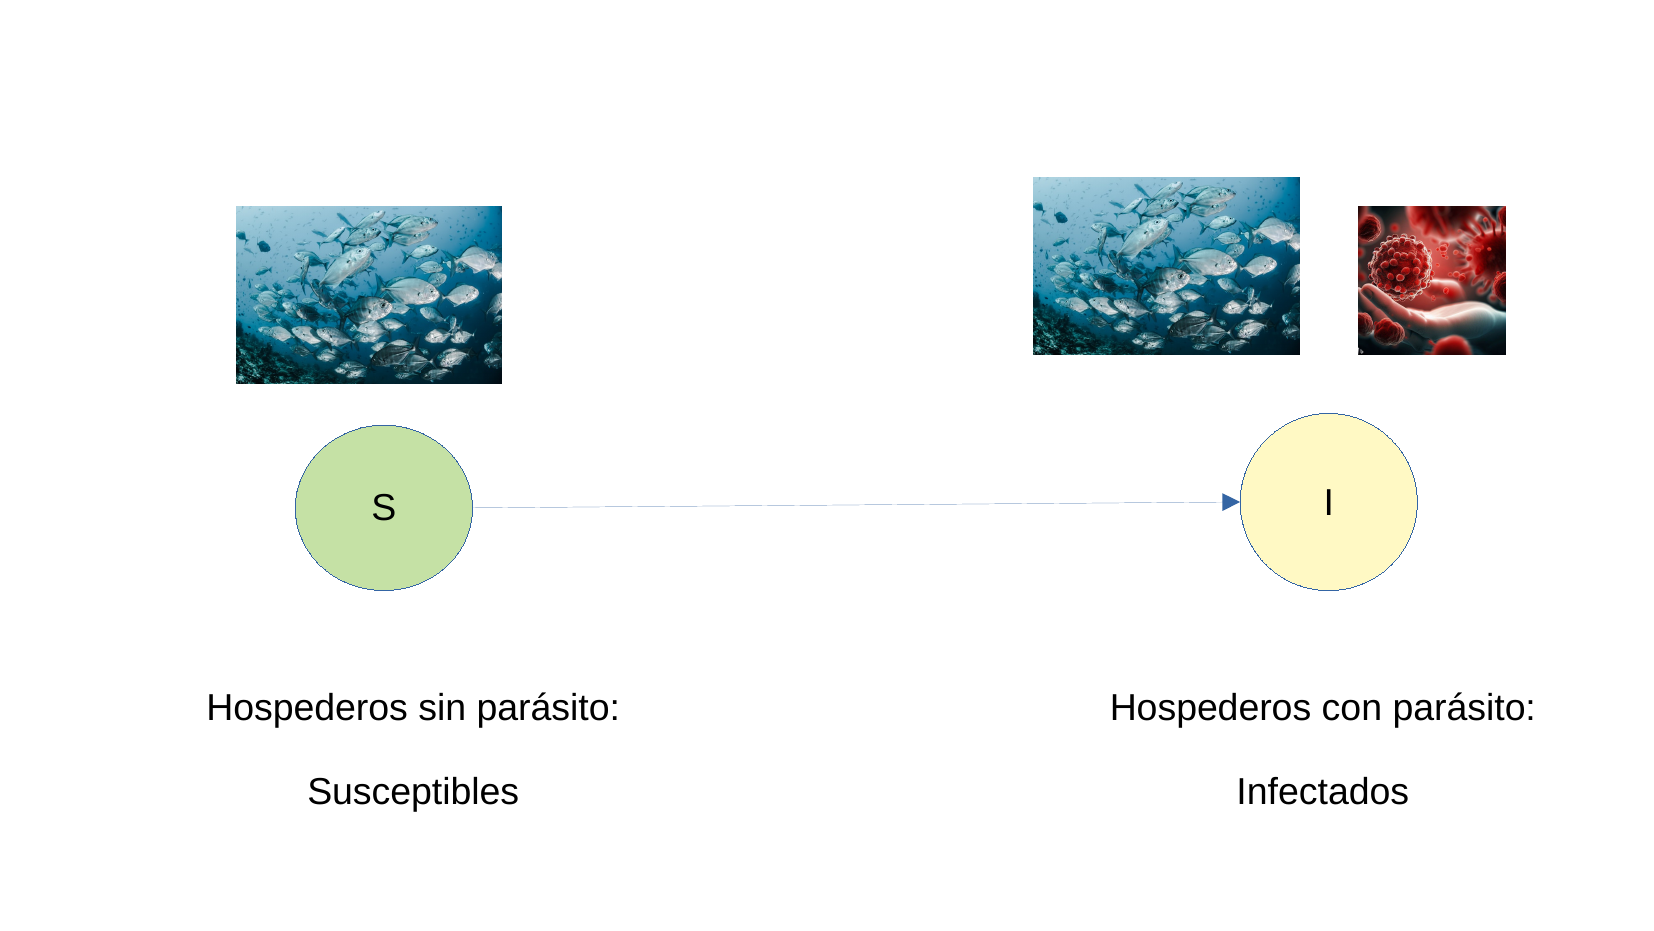

I
S
Hospederos sin parásito:
Susceptibles
Hospederos con parásito:
Infectados